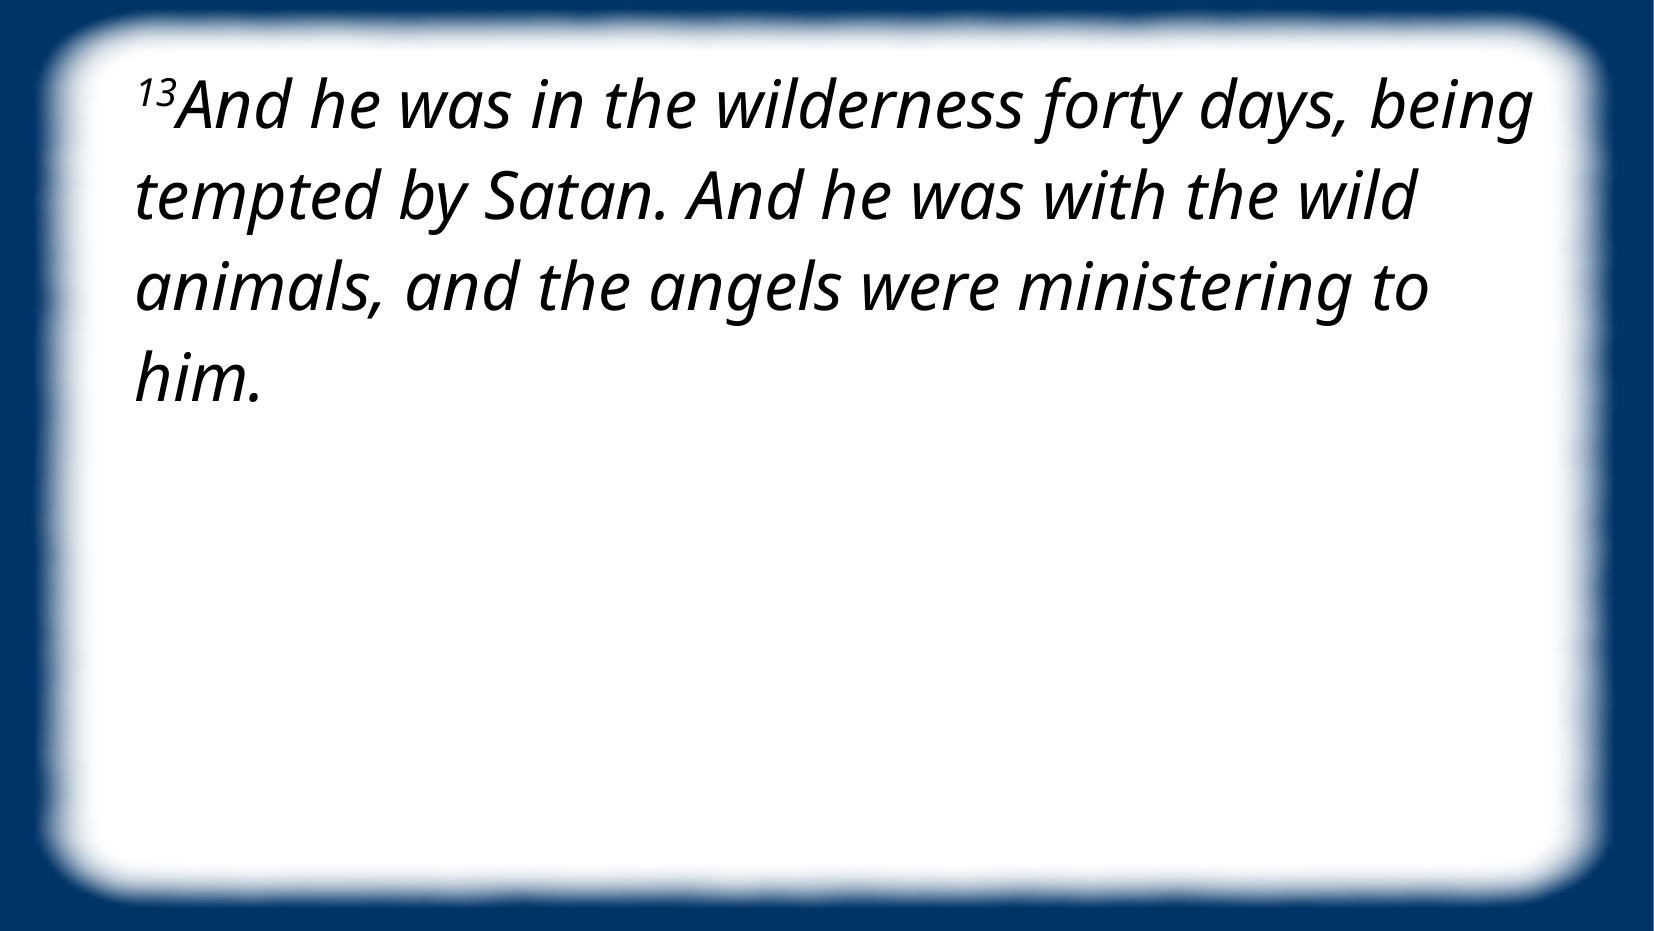

13And he was in the wilderness forty days, being tempted by Satan. And he was with the wild animals, and the angels were ministering to him.